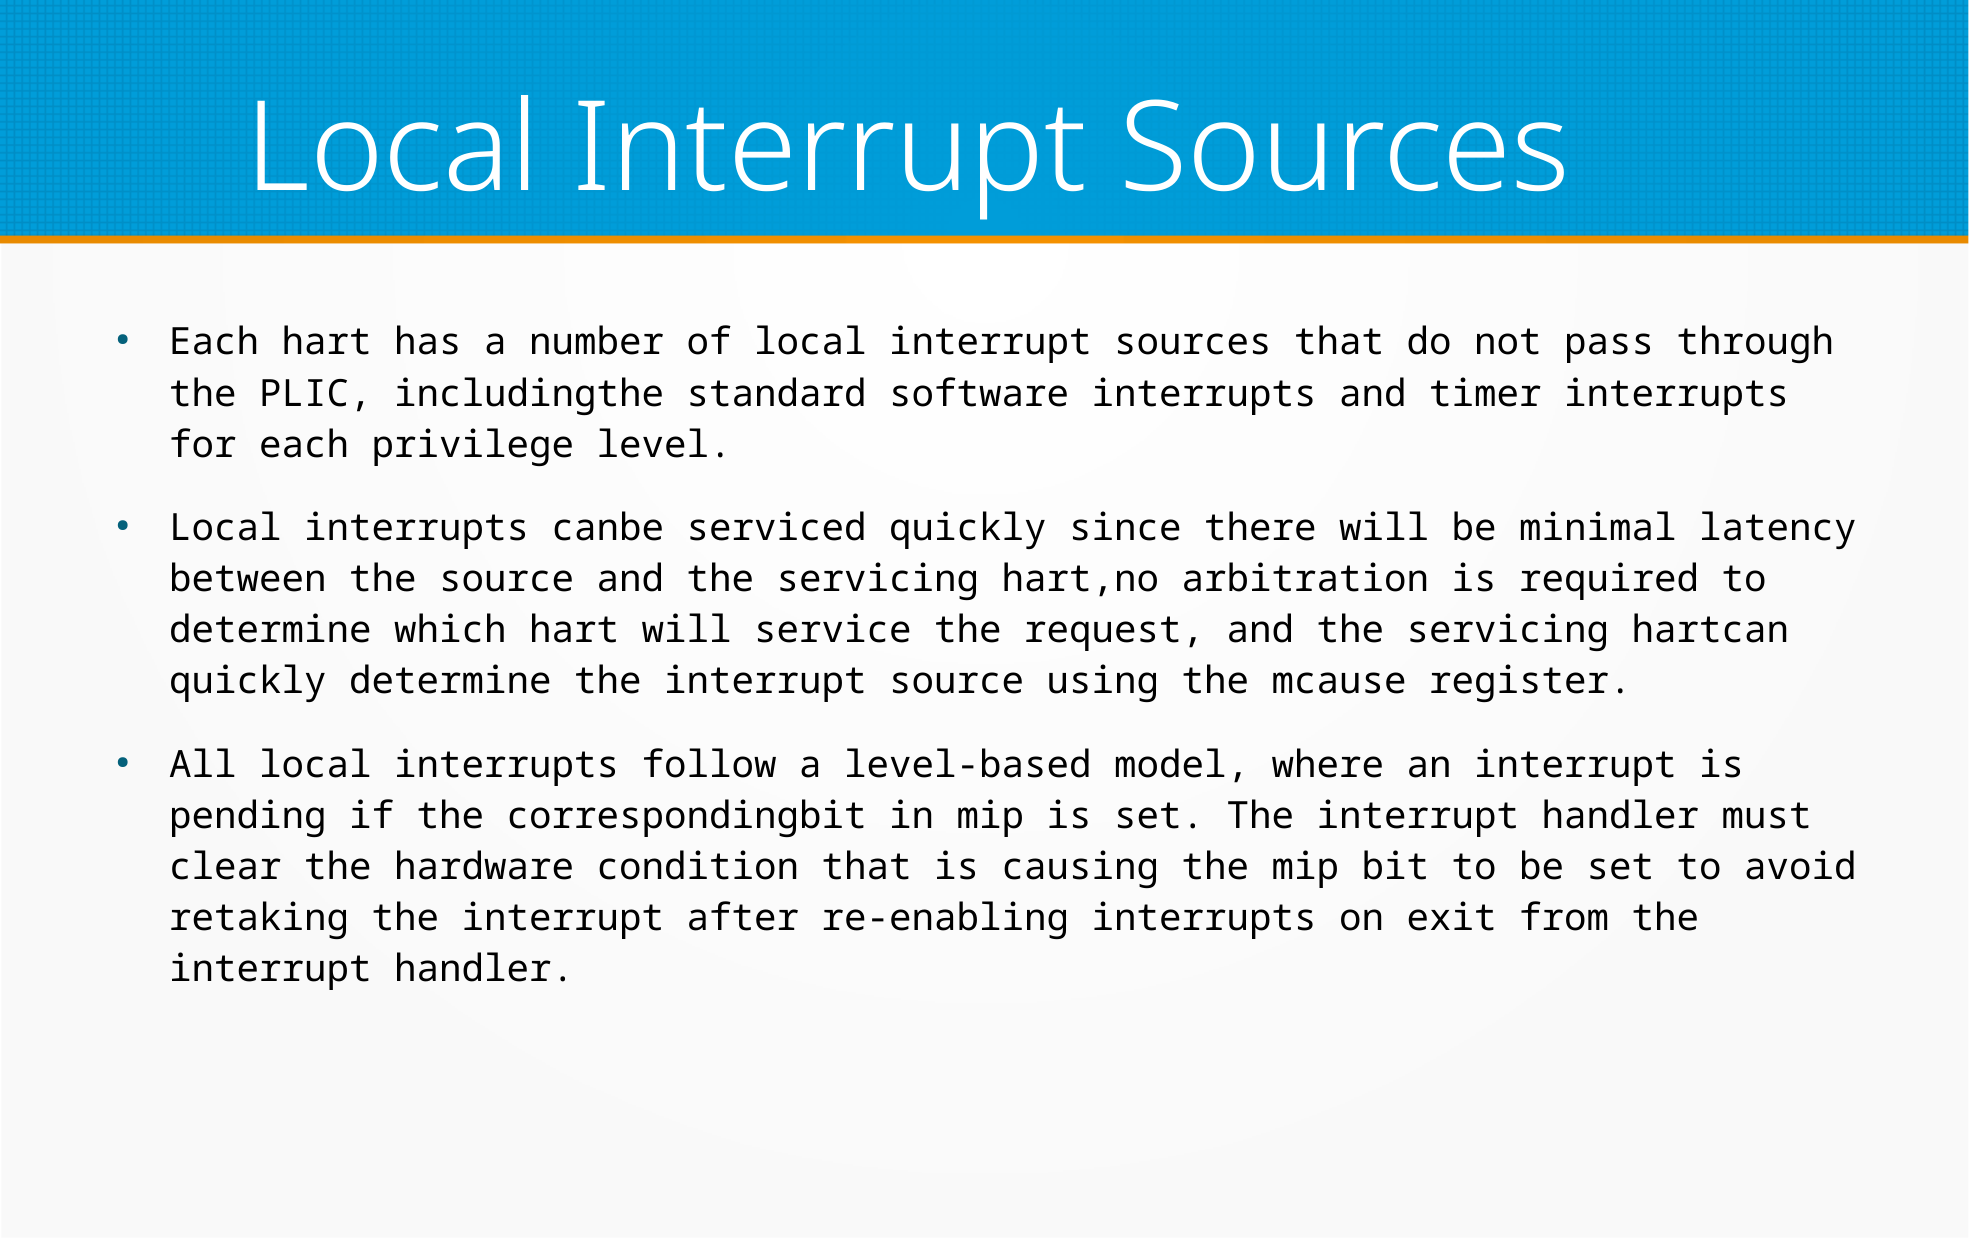

# Local Interrupt Sources
Each hart has a number of local interrupt sources that do not pass through the PLIC, includingthe standard software interrupts and timer interrupts for each privilege level.
Local interrupts canbe serviced quickly since there will be minimal latency between the source and the servicing hart,no arbitration is required to determine which hart will service the request, and the servicing hartcan quickly determine the interrupt source using the mcause register.
All local interrupts follow a level-based model, where an interrupt is pending if the correspondingbit in mip is set. The interrupt handler must clear the hardware condition that is causing the mip bit to be set to avoid retaking the interrupt after re-enabling interrupts on exit from the interrupt handler.